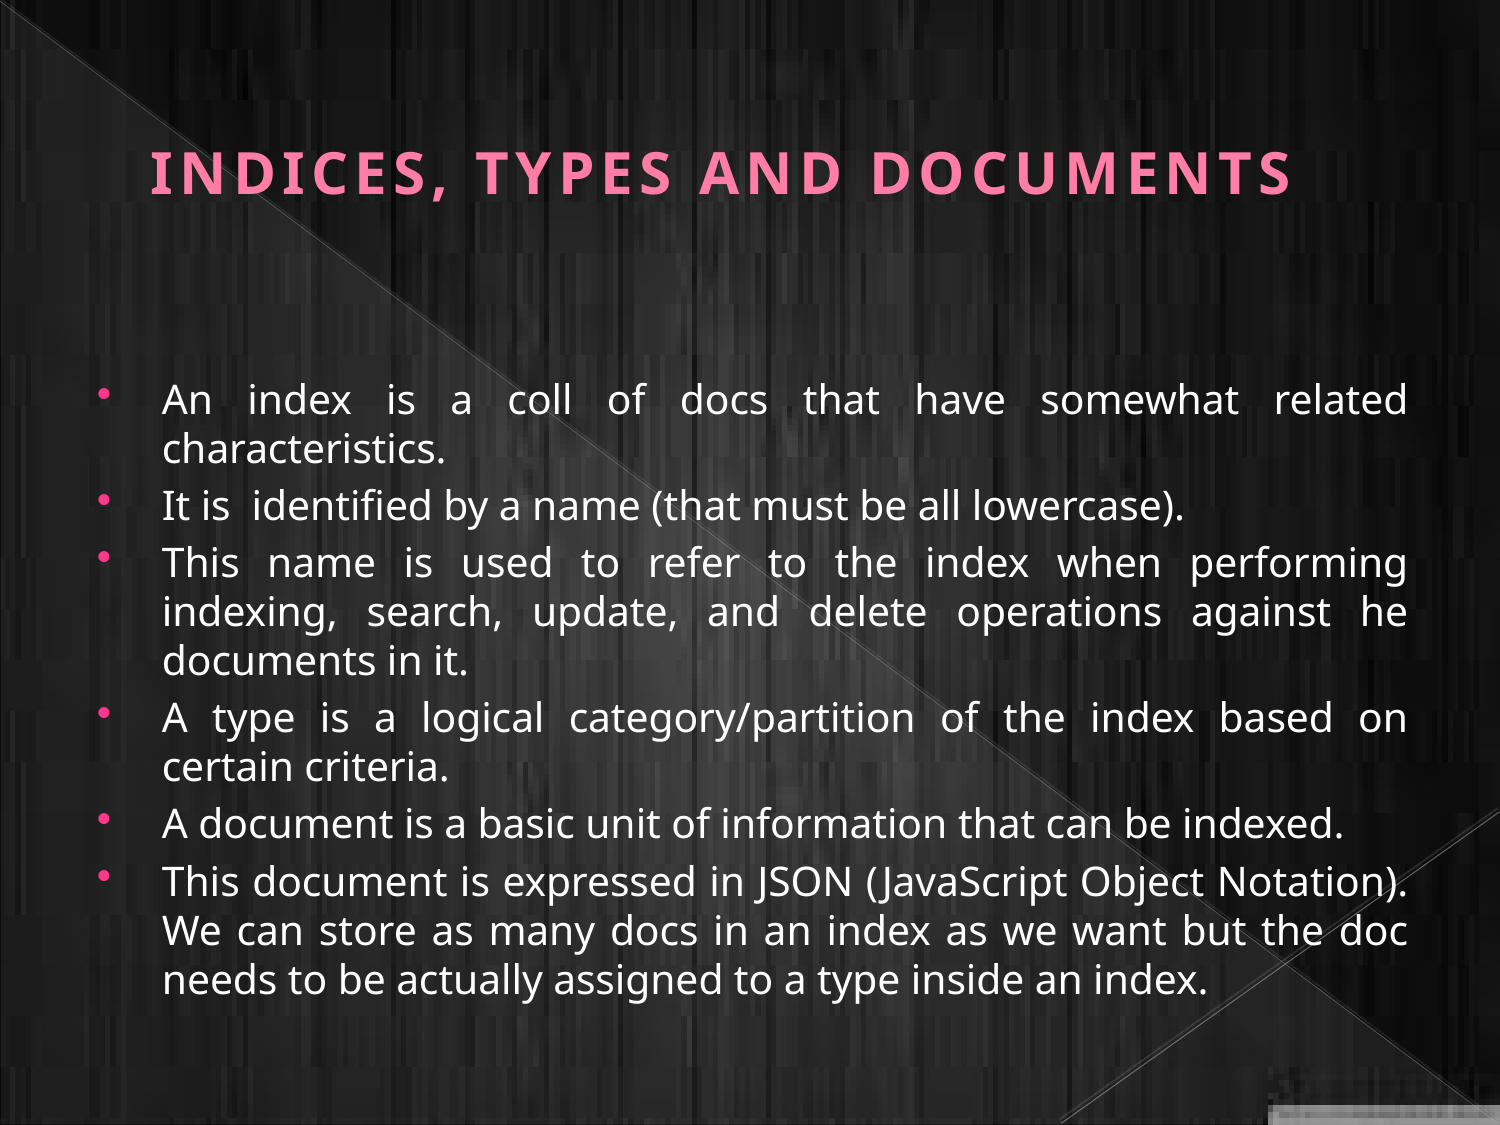

INDICES, TYPES AND DOCUMENTS
# An index is a coll of docs that have somewhat related characteristics.
It is identified by a name (that must be all lowercase).
This name is used to refer to the index when performing indexing, search, update, and delete operations against he documents in it.
A type is a logical category/partition of the index based on certain criteria.
A document is a basic unit of information that can be indexed.
This document is expressed in JSON (JavaScript Object Notation). We can store as many docs in an index as we want but the doc needs to be actually assigned to a type inside an index.